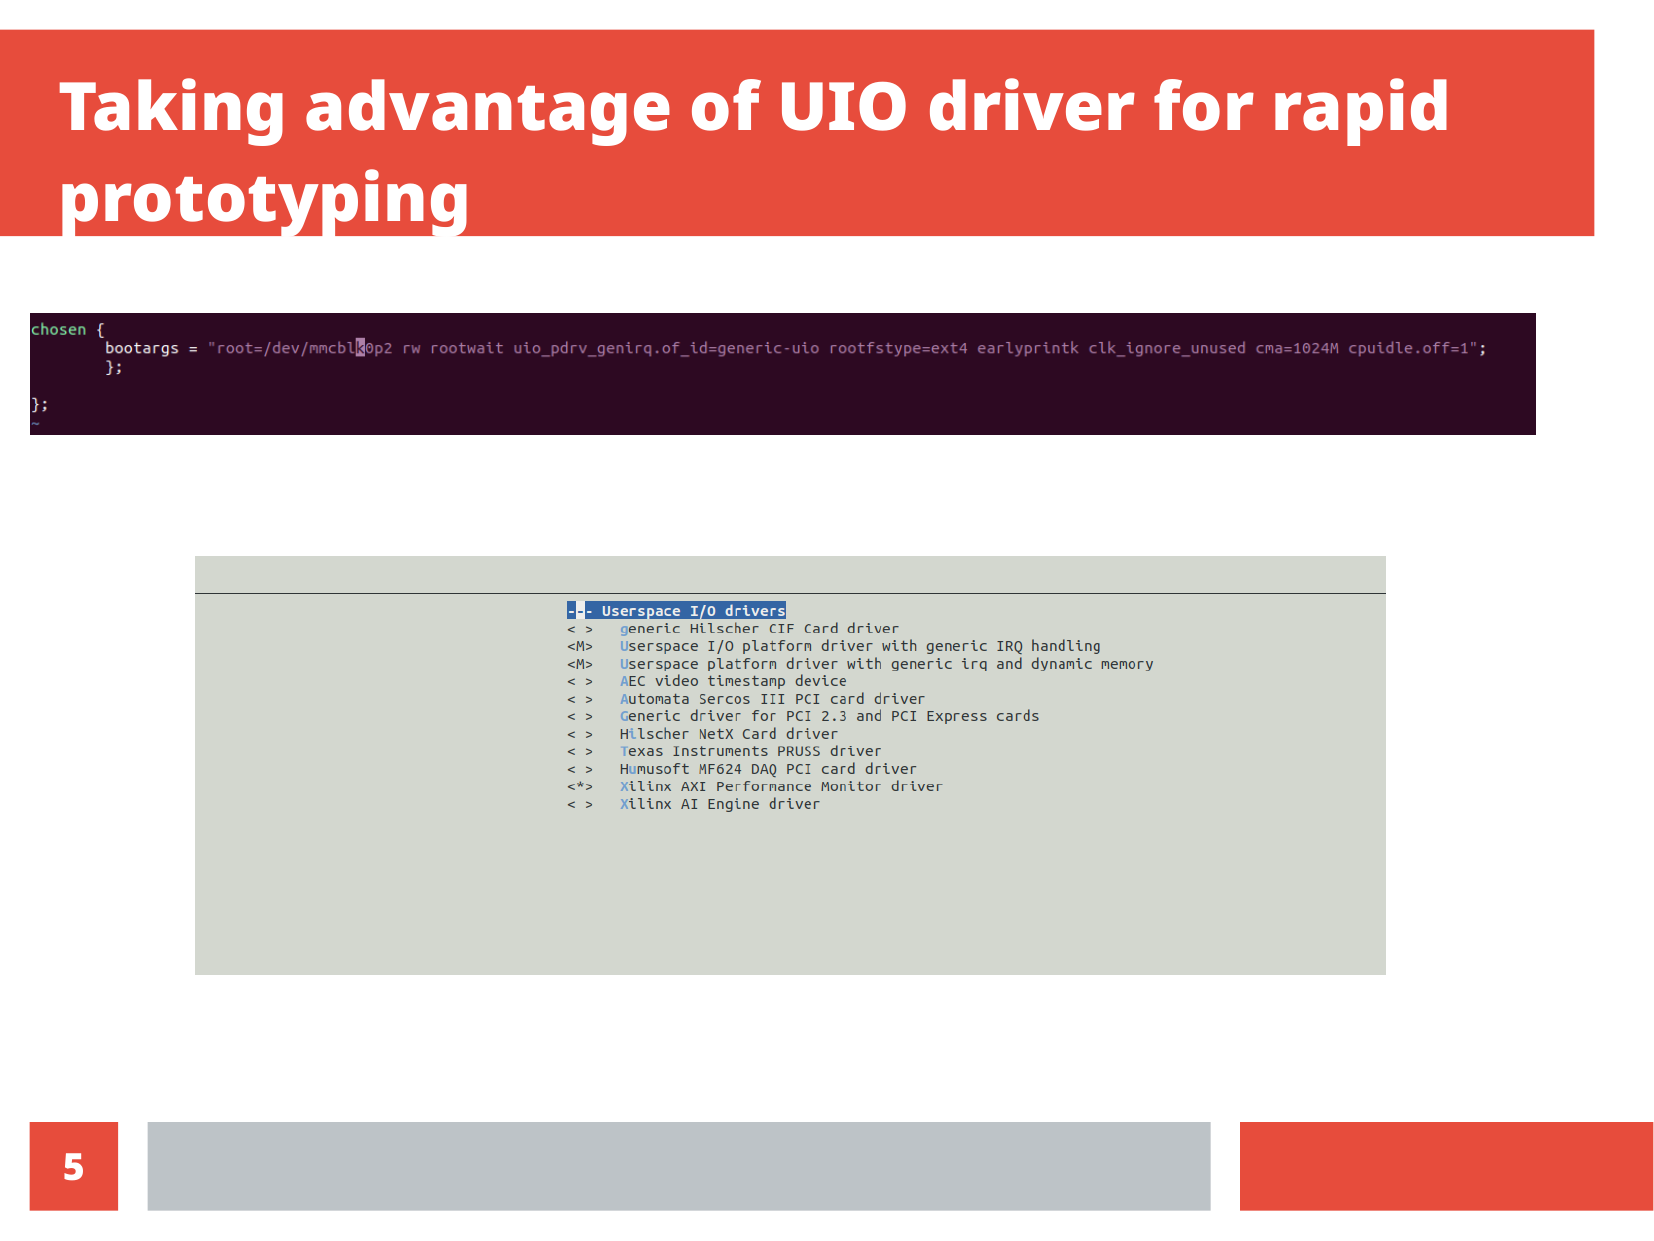

# Taking advantage of UIO driver for rapid prototyping
5